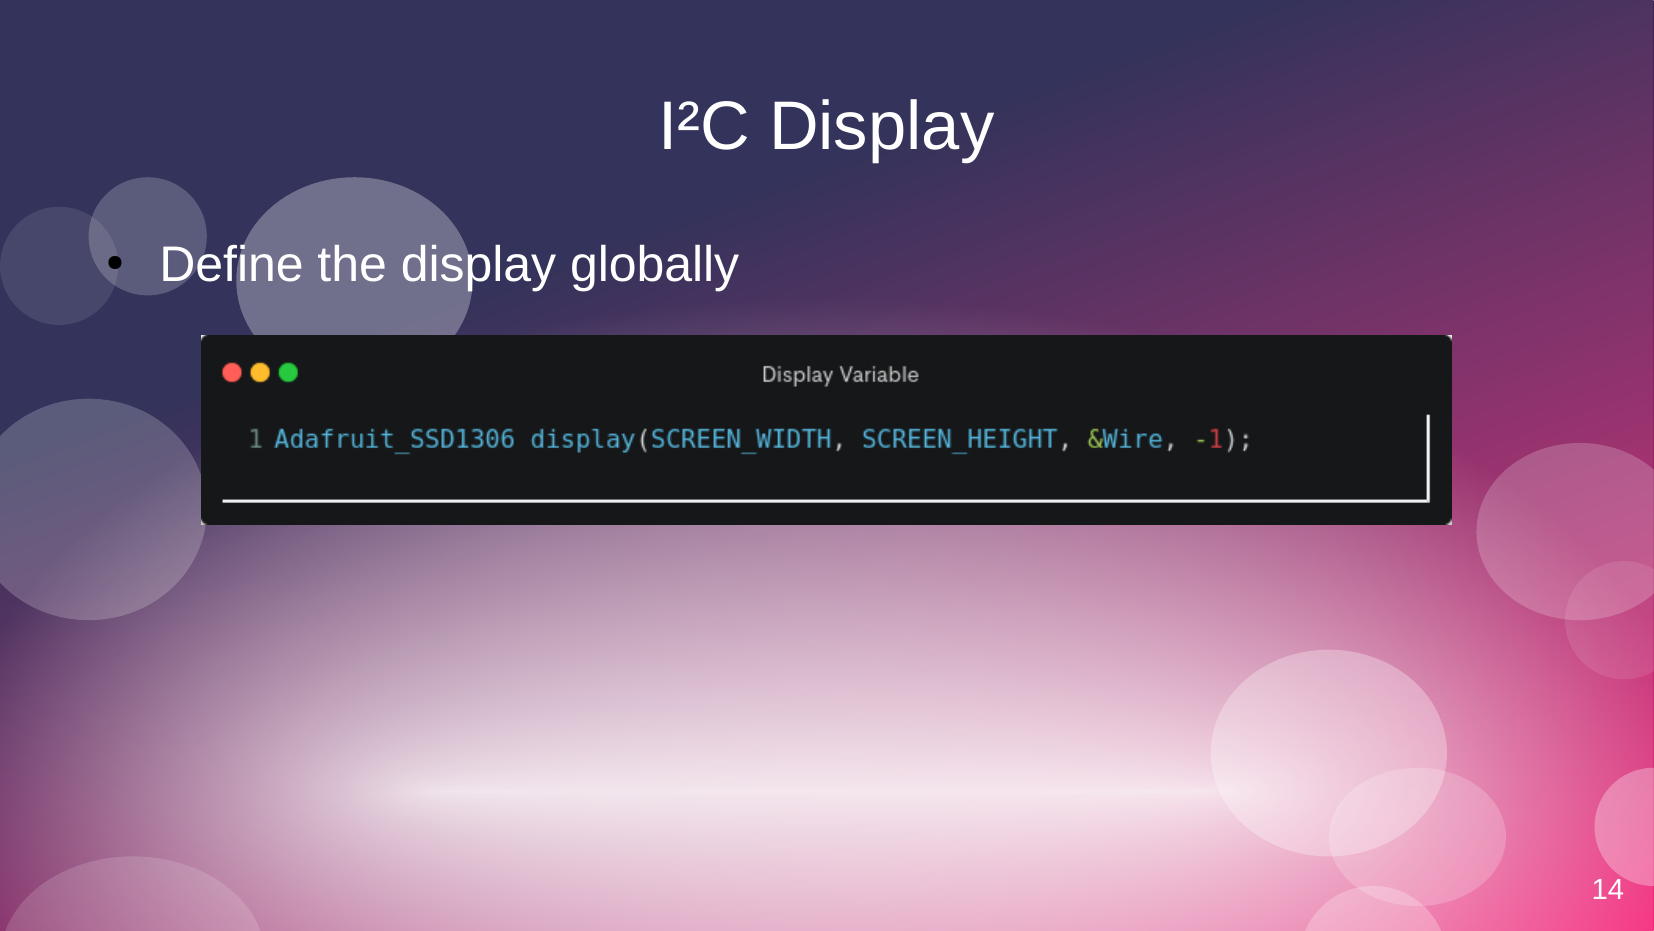

# I²C Display
Define the display globally